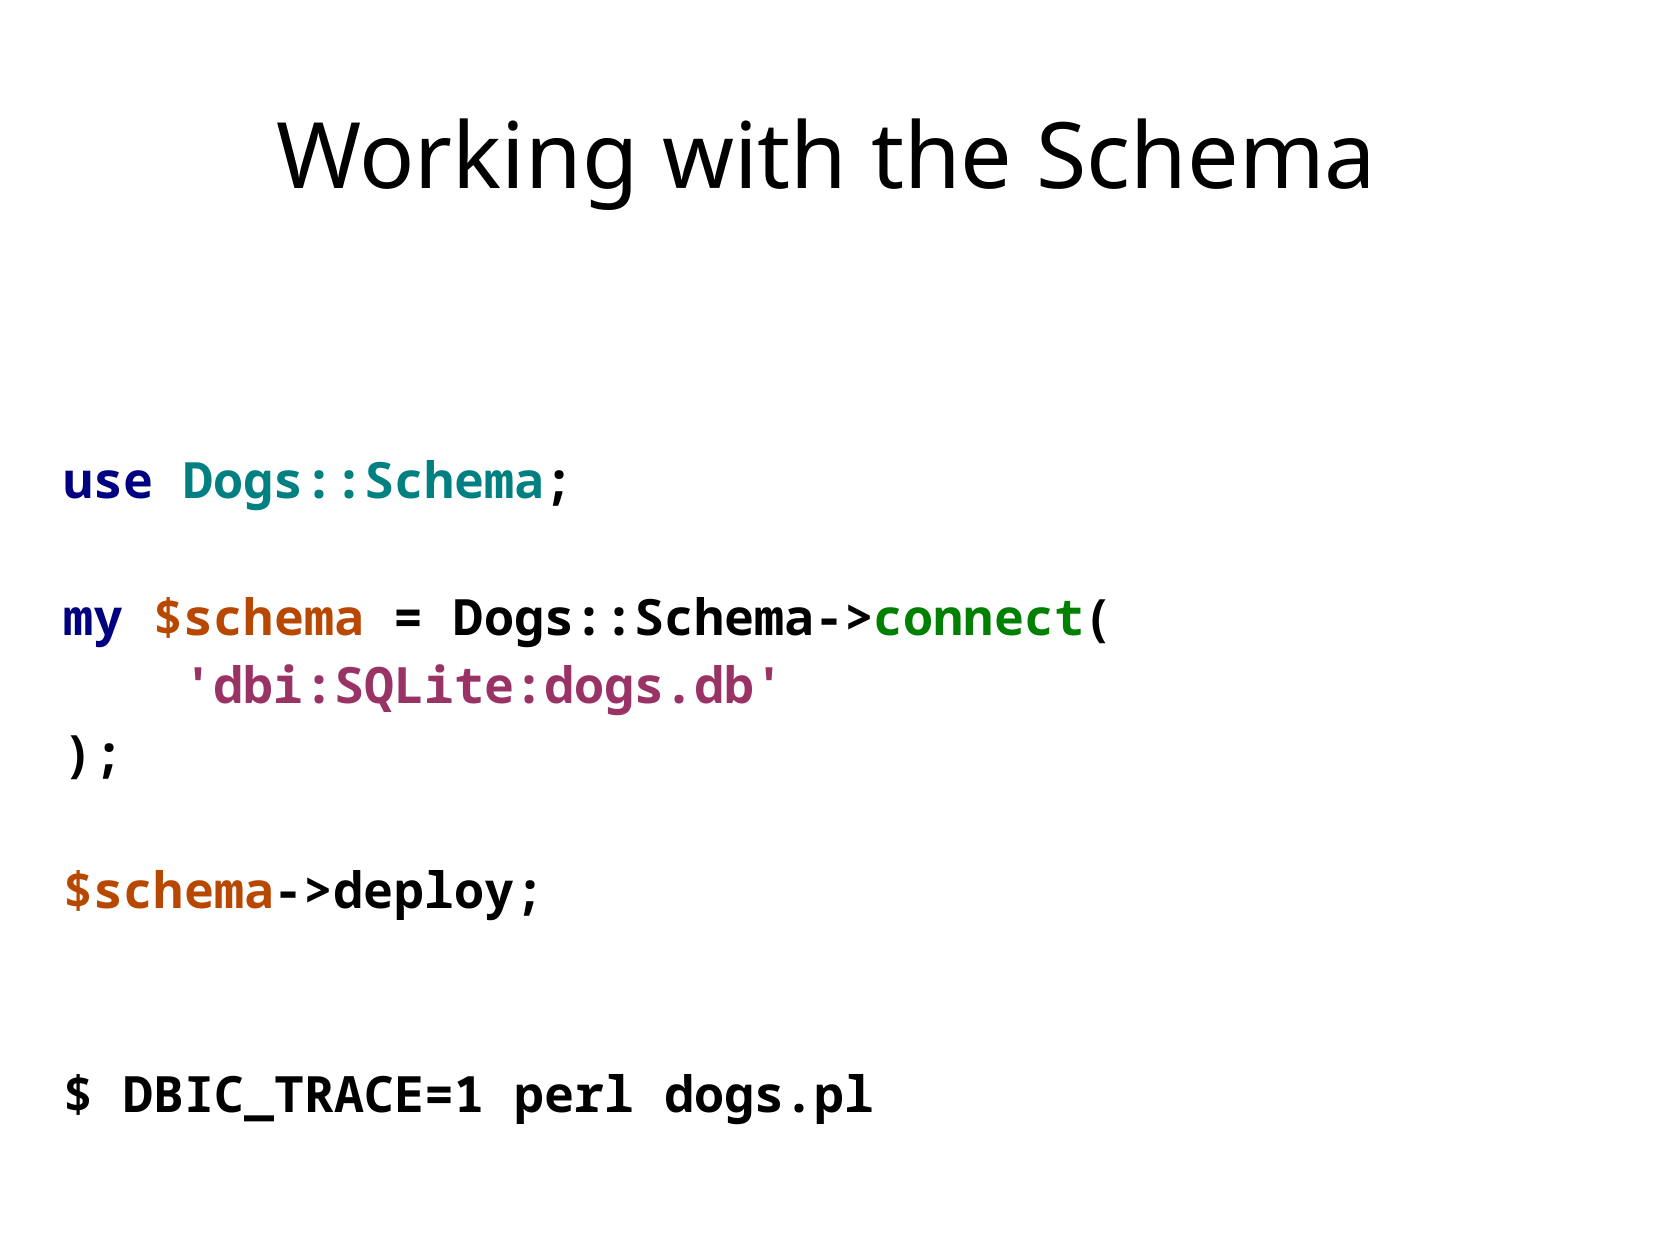

# Working with the Schema
use Dogs::Schema;
my $schema = Dogs::Schema->connect(
 'dbi:SQLite:dogs.db'
);
$schema->deploy;
$ DBIC_TRACE=1 perl dogs.pl